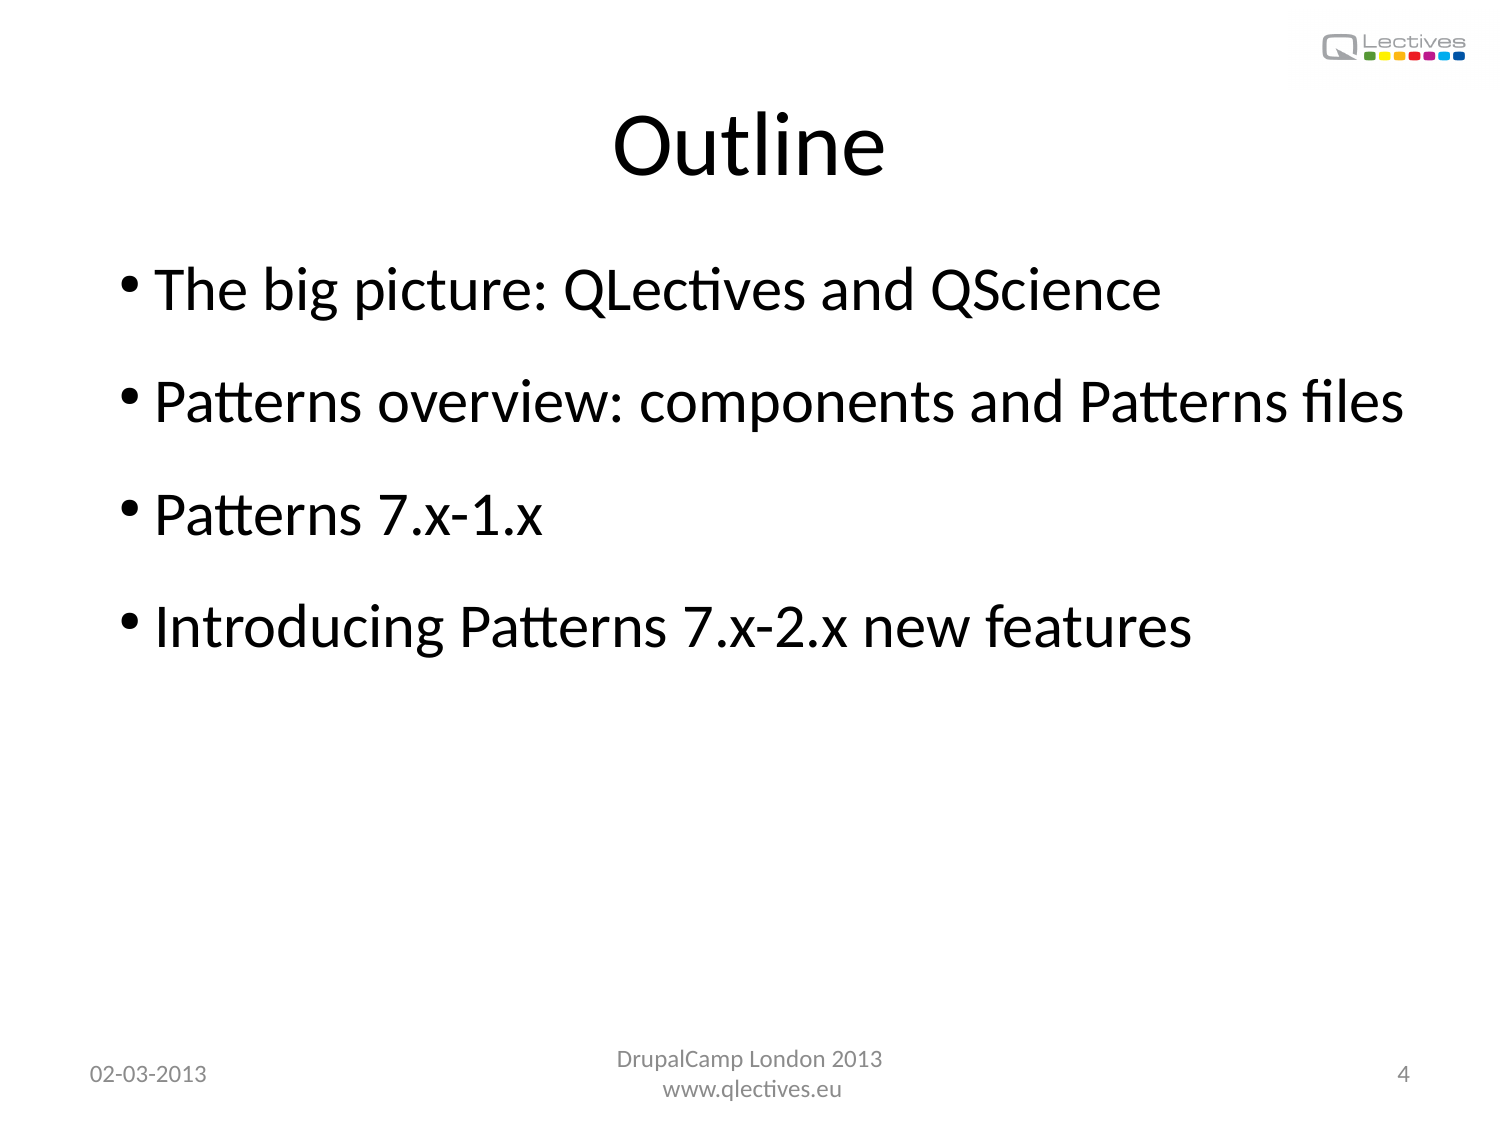

Outline
The big picture: QLectives and QScience
Patterns overview: components and Patterns files
Patterns 7.x-1.x
Introducing Patterns 7.x-2.x new features
02-03-2013
DrupalCamp London 2013
 www.qlectives.eu